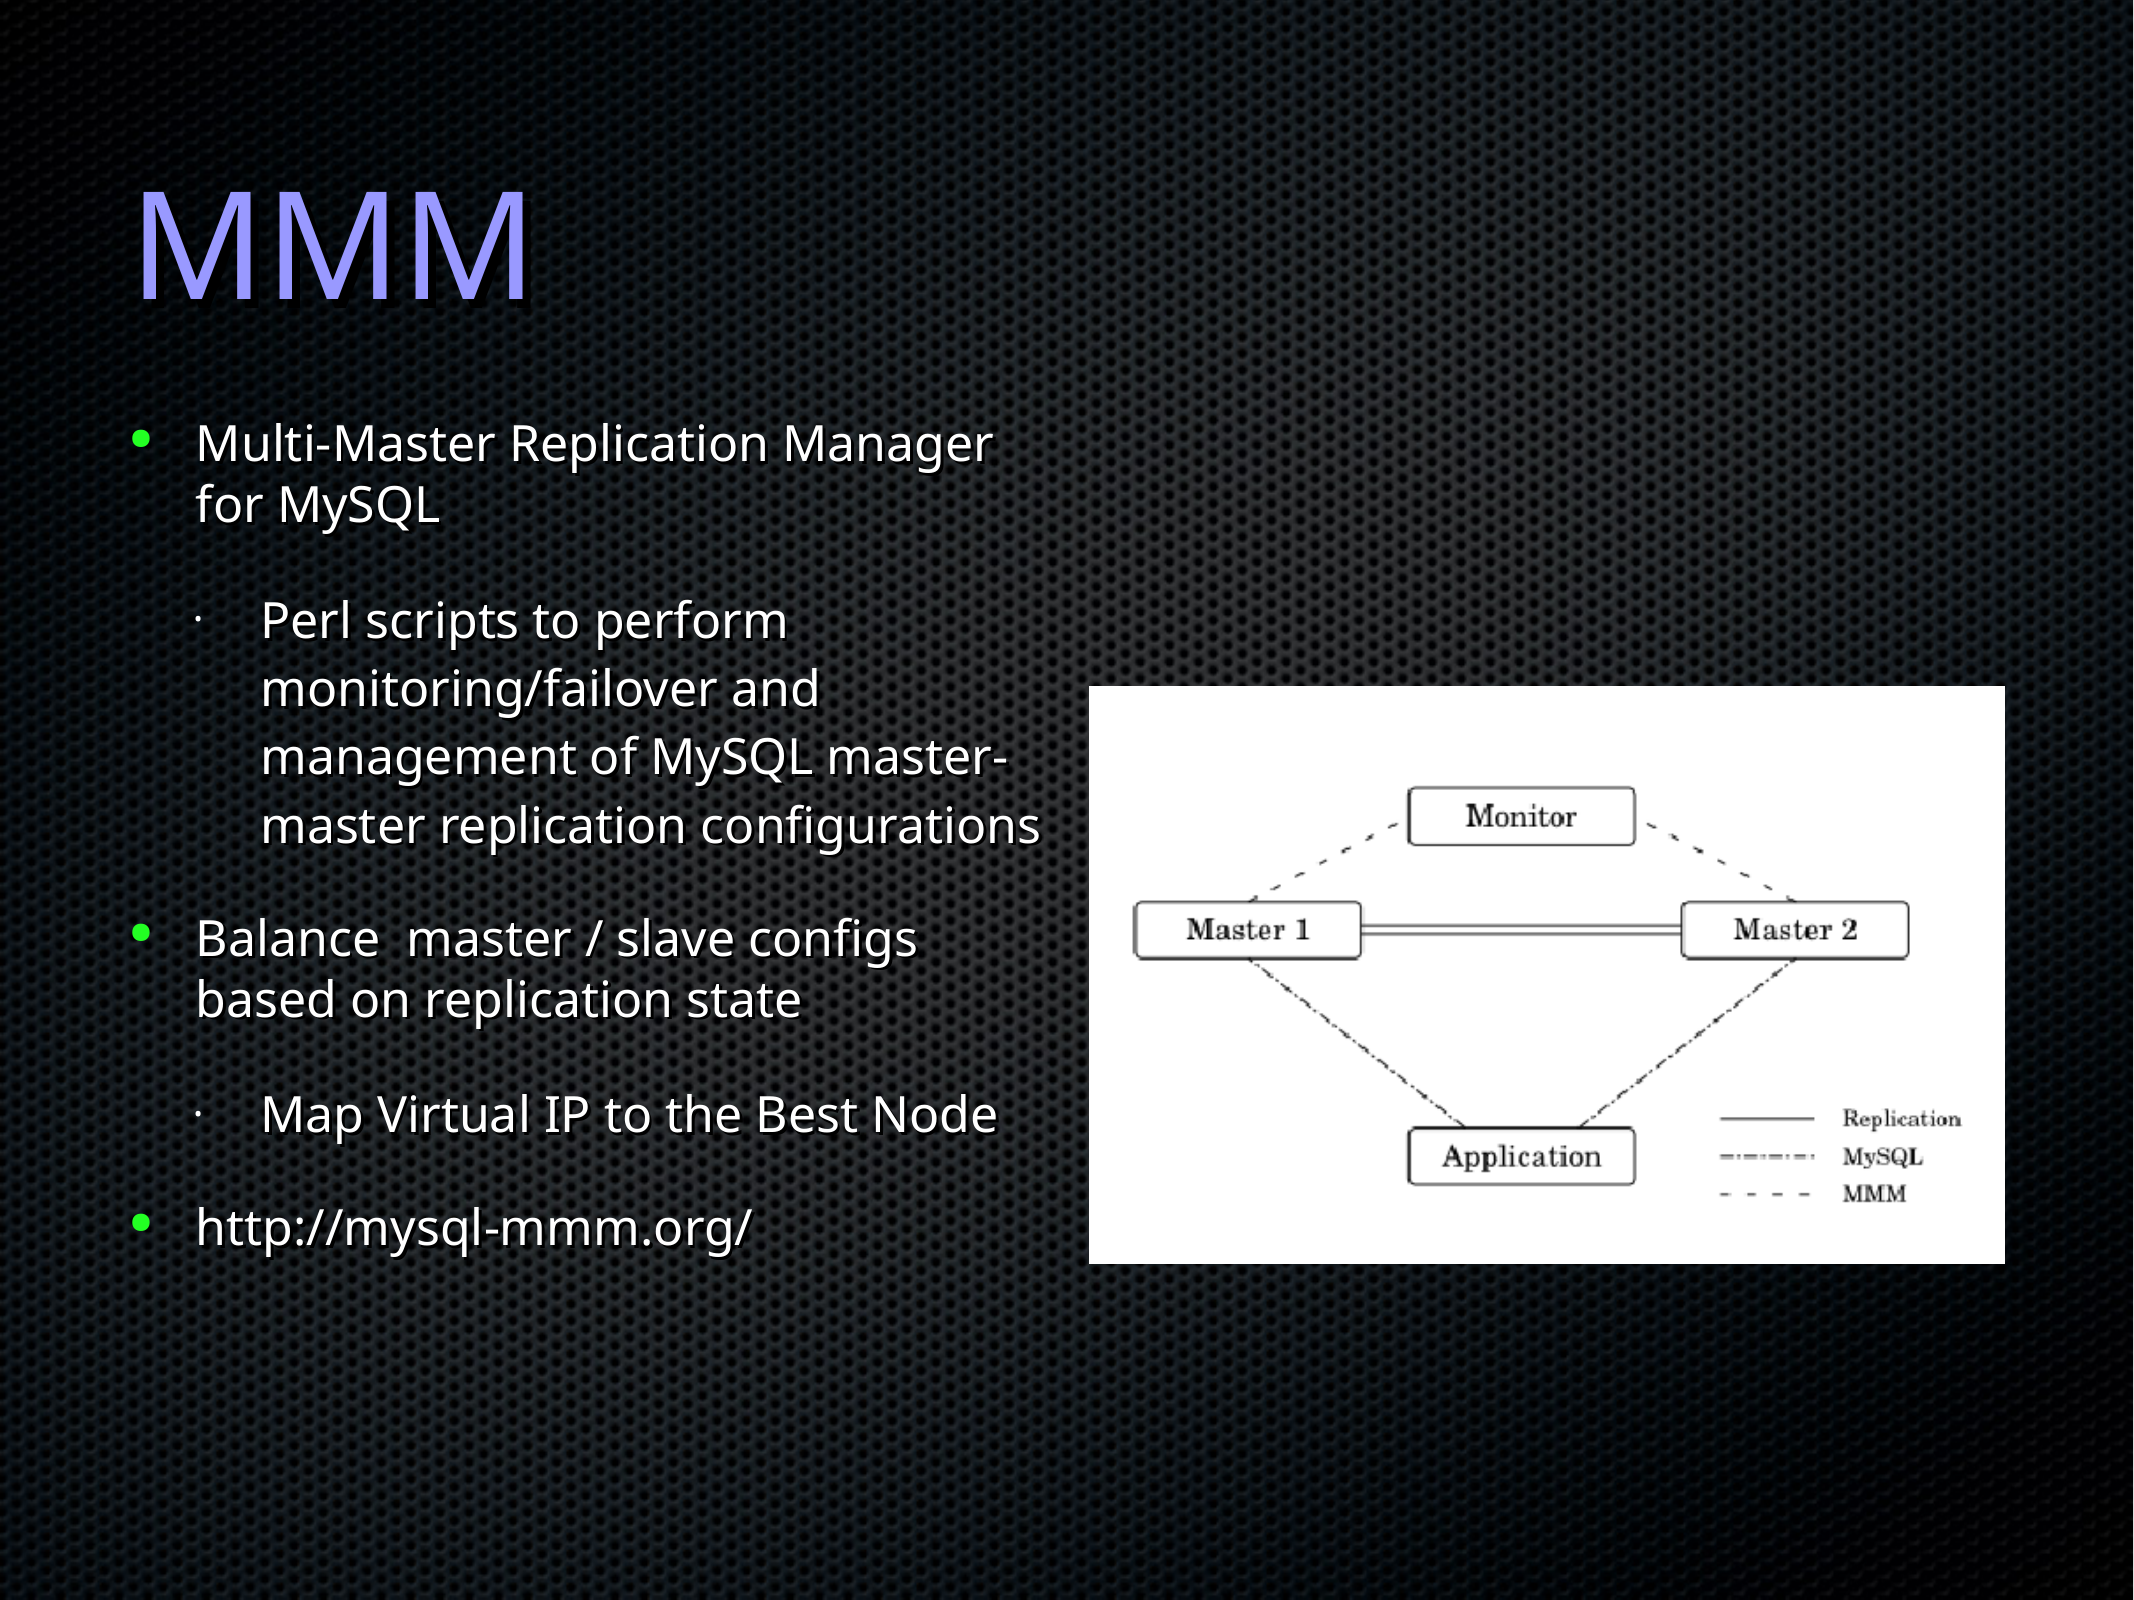

# MMM
Multi-Master Replication Manager for MySQL
Perl scripts to perform monitoring/failover and management of MySQL master-master replication configurations
Balance master / slave configs based on replication state
Map Virtual IP to the Best Node
http://mysql-mmm.org/